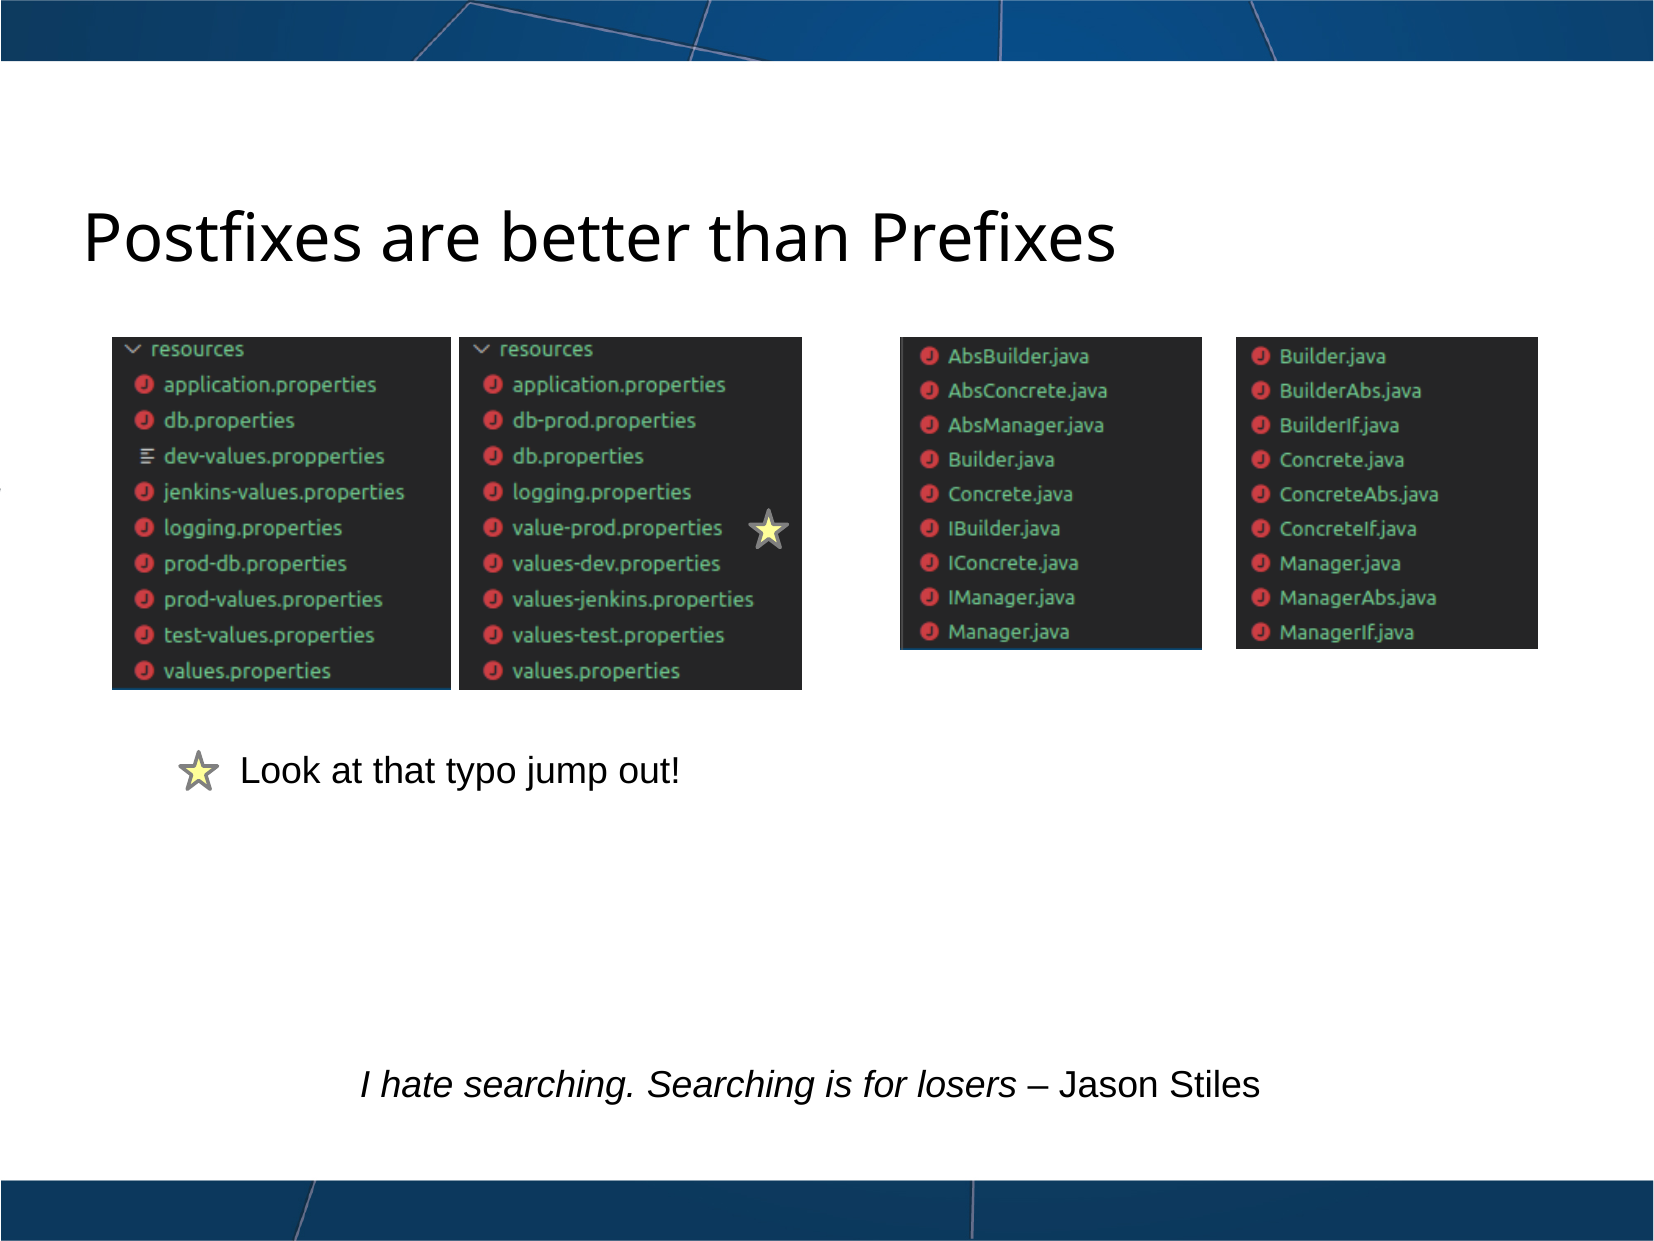

# Postfixes are better than Prefixes
Look at that typo jump out!
I hate searching. Searching is for losers – Jason Stiles